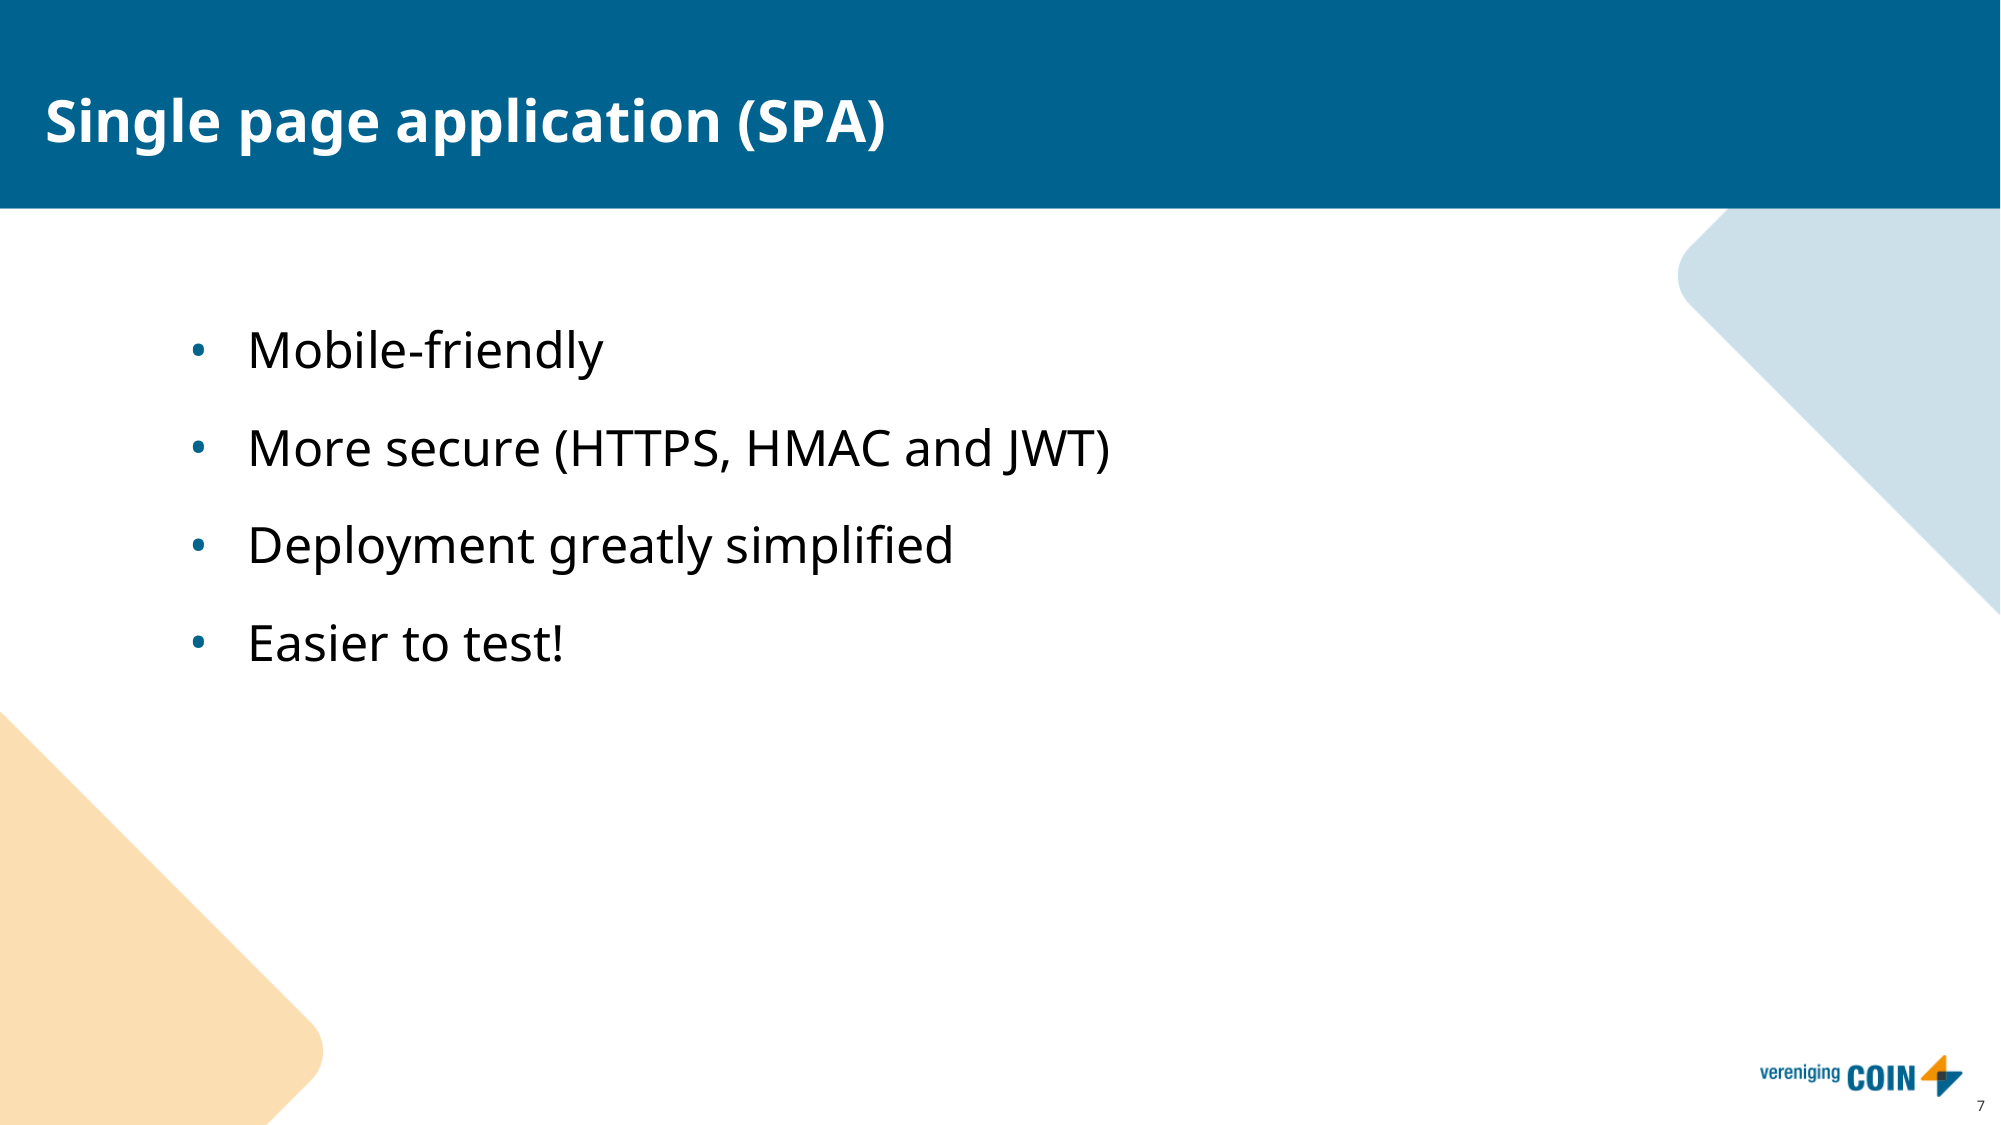

Single page application (SPA)
Mobile-friendly
More secure (HTTPS, HMAC and JWT)
Deployment greatly simplified
Easier to test!